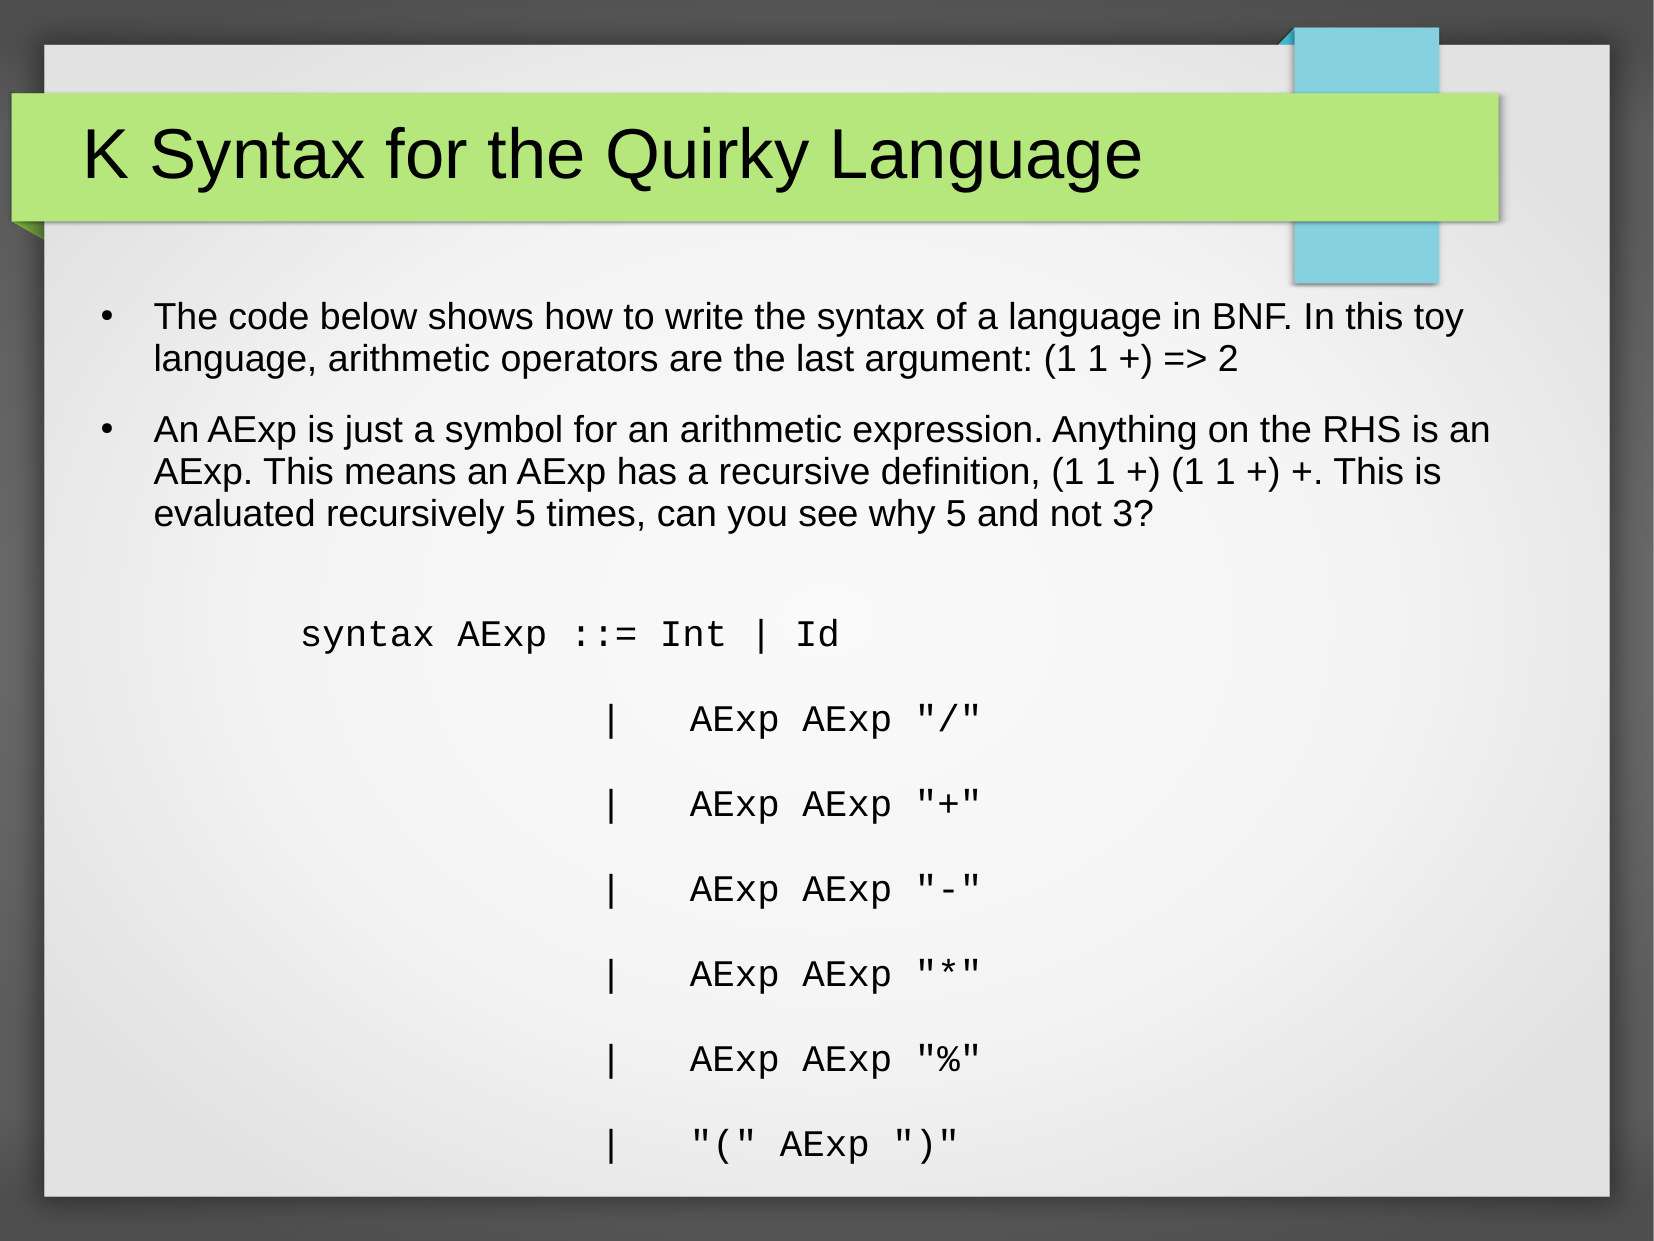

# K Syntax for the Quirky Language
The code below shows how to write the syntax of a language in BNF. In this toy language, arithmetic operators are the last argument: (1 1 +) => 2
An AExp is just a symbol for an arithmetic expression. Anything on the RHS is an AExp. This means an AExp has a recursive definition, (1 1 +) (1 1 +) +. This is evaluated recursively 5 times, can you see why 5 and not 3?
syntax AExp ::= Int | Id
				| AExp AExp "/"
				| AExp AExp "+"
				| AExp AExp "-"
				| AExp AExp "*"
				| AExp AExp "%"
				| "(" AExp ")"